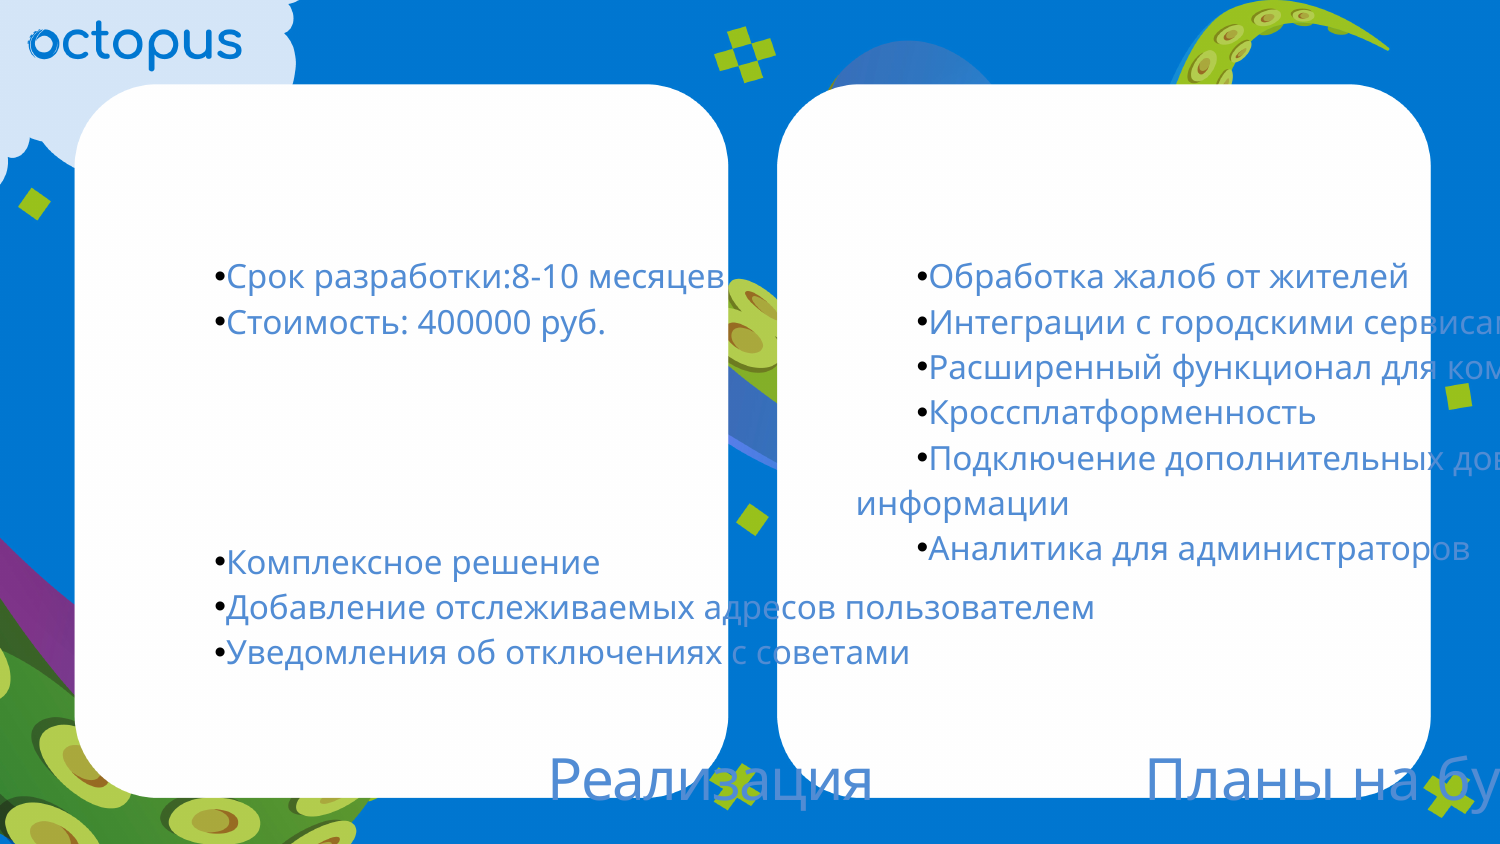

Реализация
Планы на будущее
Срок разработки:8-10 месяцев
Стоимость: 400000 руб.
Обработка жалоб от жителей
Интеграции с городскими сервисами
Расширенный функционал для коммерческих лиц
Кроссплатформенность
Подключение дополнительных доверенных источников информации
Аналитика для администраторов
Уникальность
Комплексное решение
Добавление отслеживаемых адресов пользователем
Уведомления об отключениях с советами